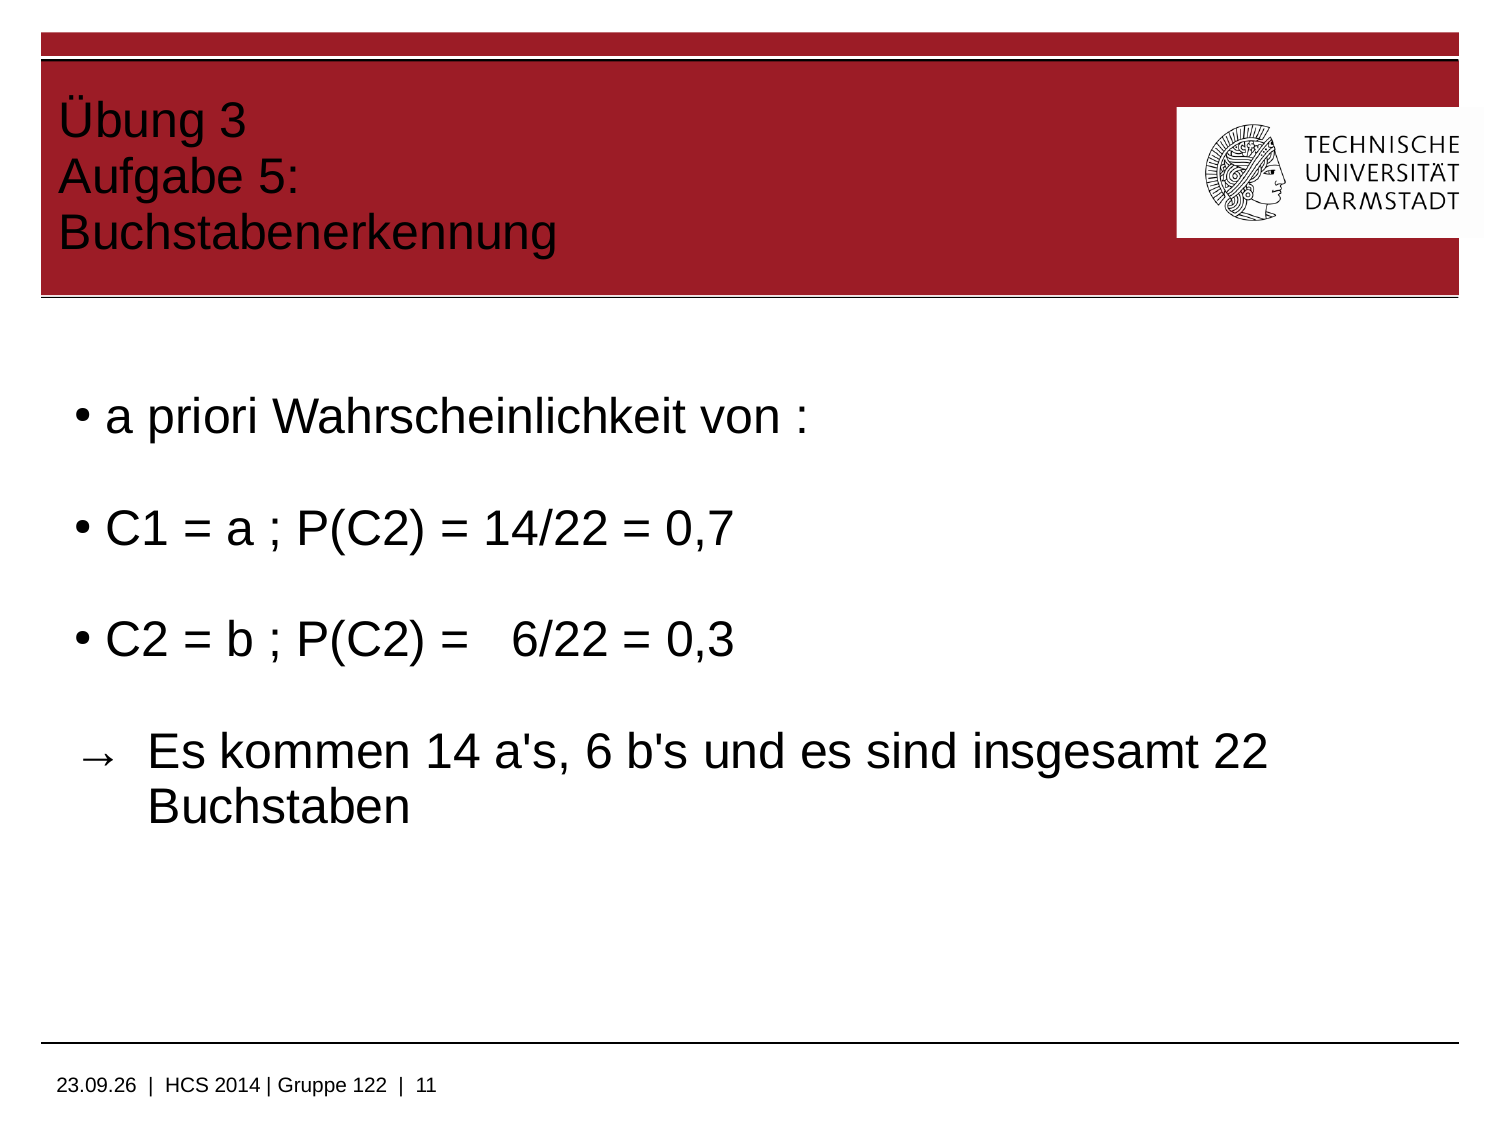

# Übung 3 Aufgabe 5: Buchstabenerkennung
 a priori Wahrscheinlichkeit von :
 C1 = a ; P(C2) = 14/22 = 0,7
 C2 = b ; P(C2) = 6/22 = 0,3
→	Es kommen 14 a's, 6 b's und es sind insgesamt 22 		Buchstaben